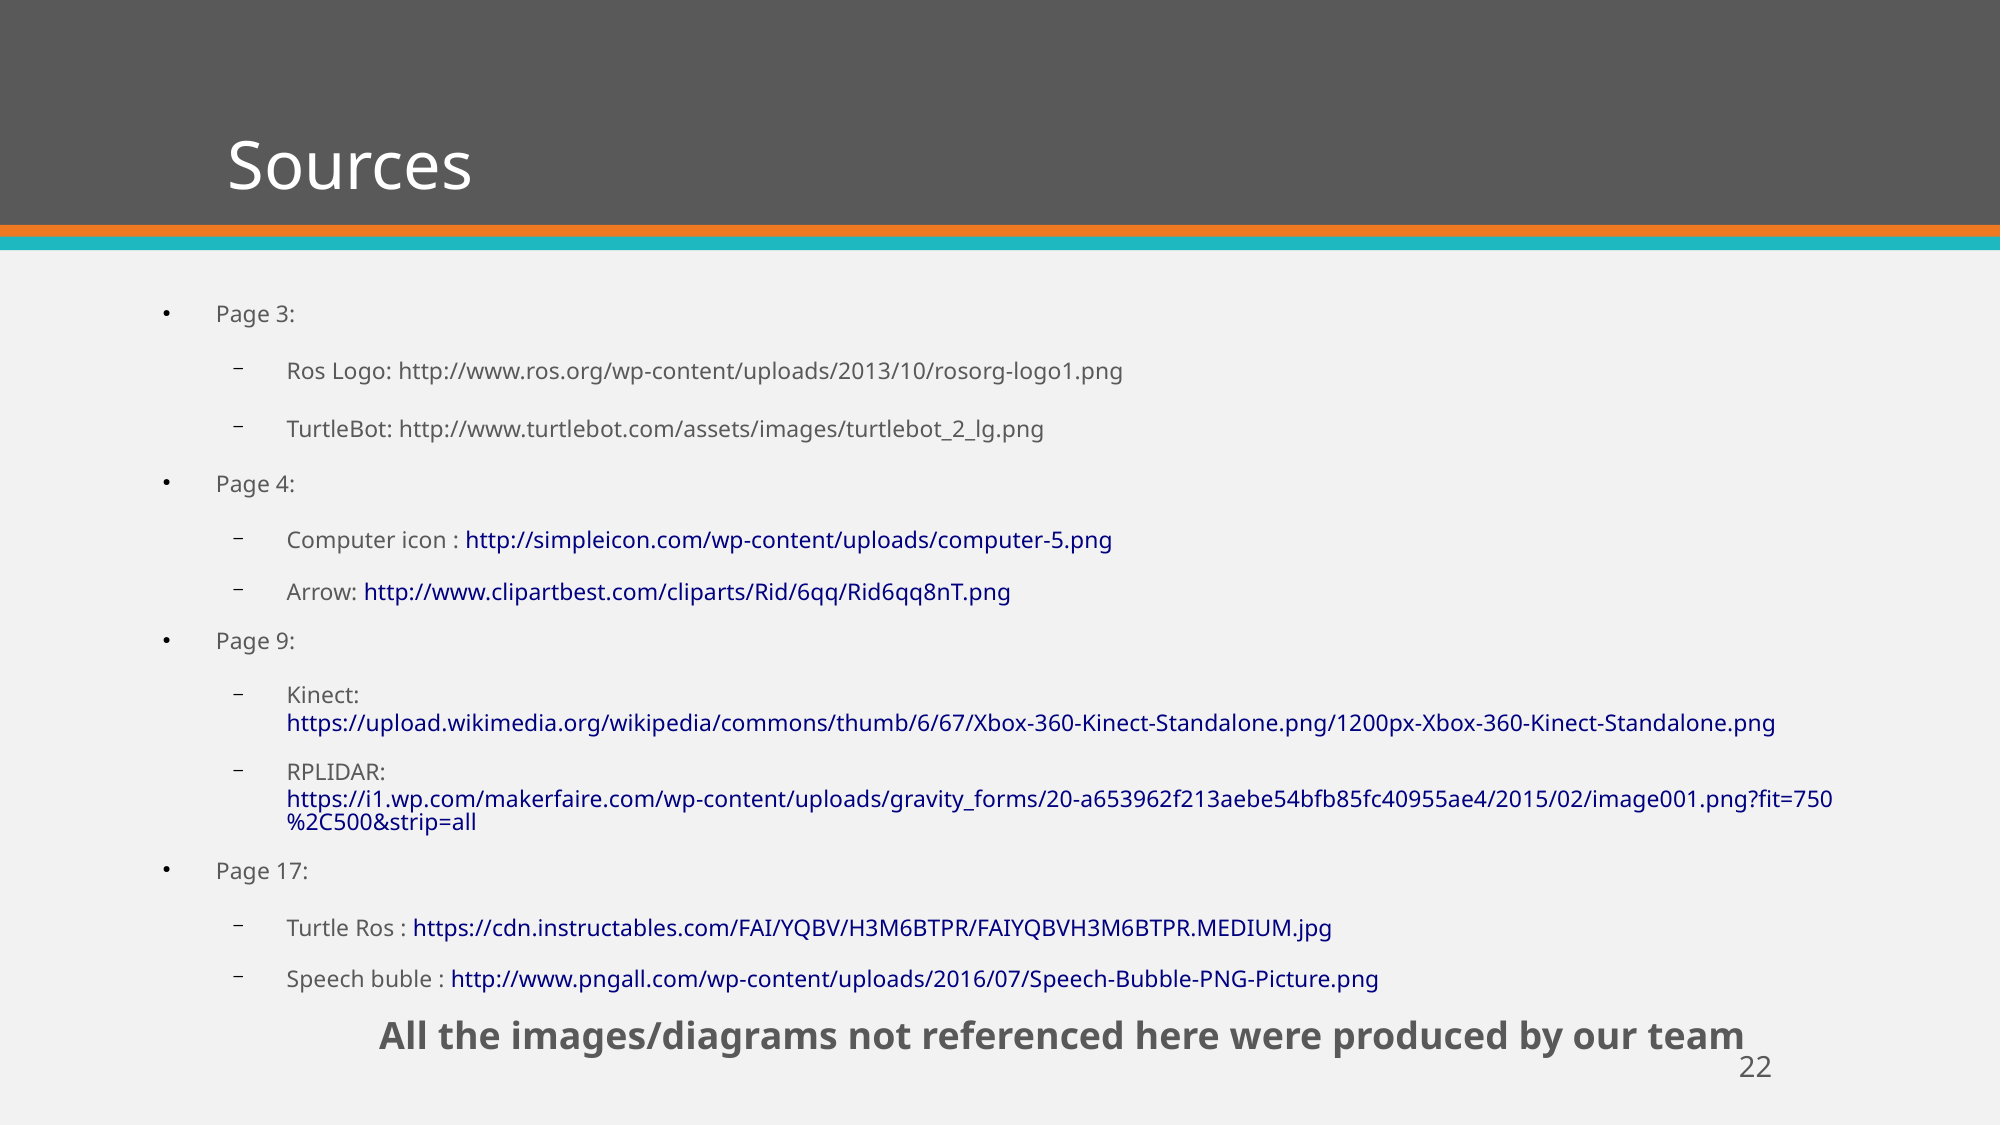

# Sources
Page 3:
Ros Logo: http://www.ros.org/wp-content/uploads/2013/10/rosorg-logo1.png
TurtleBot: http://www.turtlebot.com/assets/images/turtlebot_2_lg.png
Page 4:
Computer icon : http://simpleicon.com/wp-content/uploads/computer-5.png
Arrow: http://www.clipartbest.com/cliparts/Rid/6qq/Rid6qq8nT.png
Page 9:
Kinect: https://upload.wikimedia.org/wikipedia/commons/thumb/6/67/Xbox-360-Kinect-Standalone.png/1200px-Xbox-360-Kinect-Standalone.png
RPLIDAR: https://i1.wp.com/makerfaire.com/wp-content/uploads/gravity_forms/20-a653962f213aebe54bfb85fc40955ae4/2015/02/image001.png?fit=750%2C500&strip=all
Page 17:
Turtle Ros : https://cdn.instructables.com/FAI/YQBV/H3M6BTPR/FAIYQBVH3M6BTPR.MEDIUM.jpg
Speech buble : http://www.pngall.com/wp-content/uploads/2016/07/Speech-Bubble-PNG-Picture.png
All the images/diagrams not referenced here were produced by our team